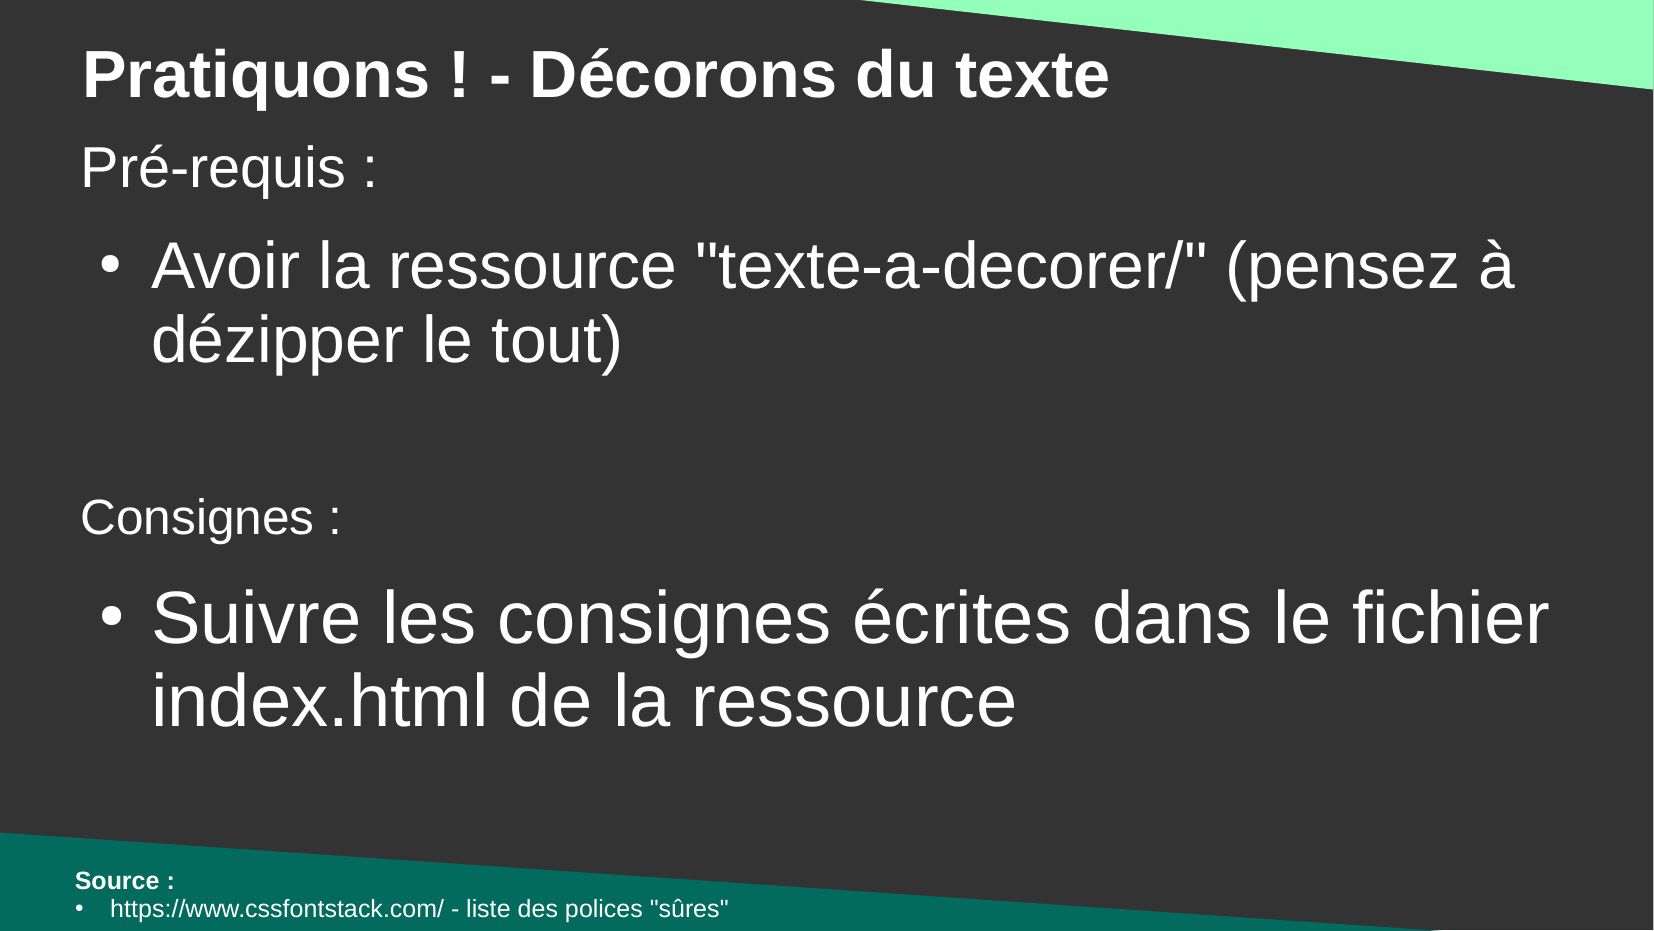

# Pratiquons ! - Décorons du texte
Pré-requis :
Avoir la ressource "texte-a-decorer/" (pensez à dézipper le tout)
Consignes :
Suivre les consignes écrites dans le fichier index.html de la ressource
Source :
https://www.cssfontstack.com/ - liste des polices "sûres"